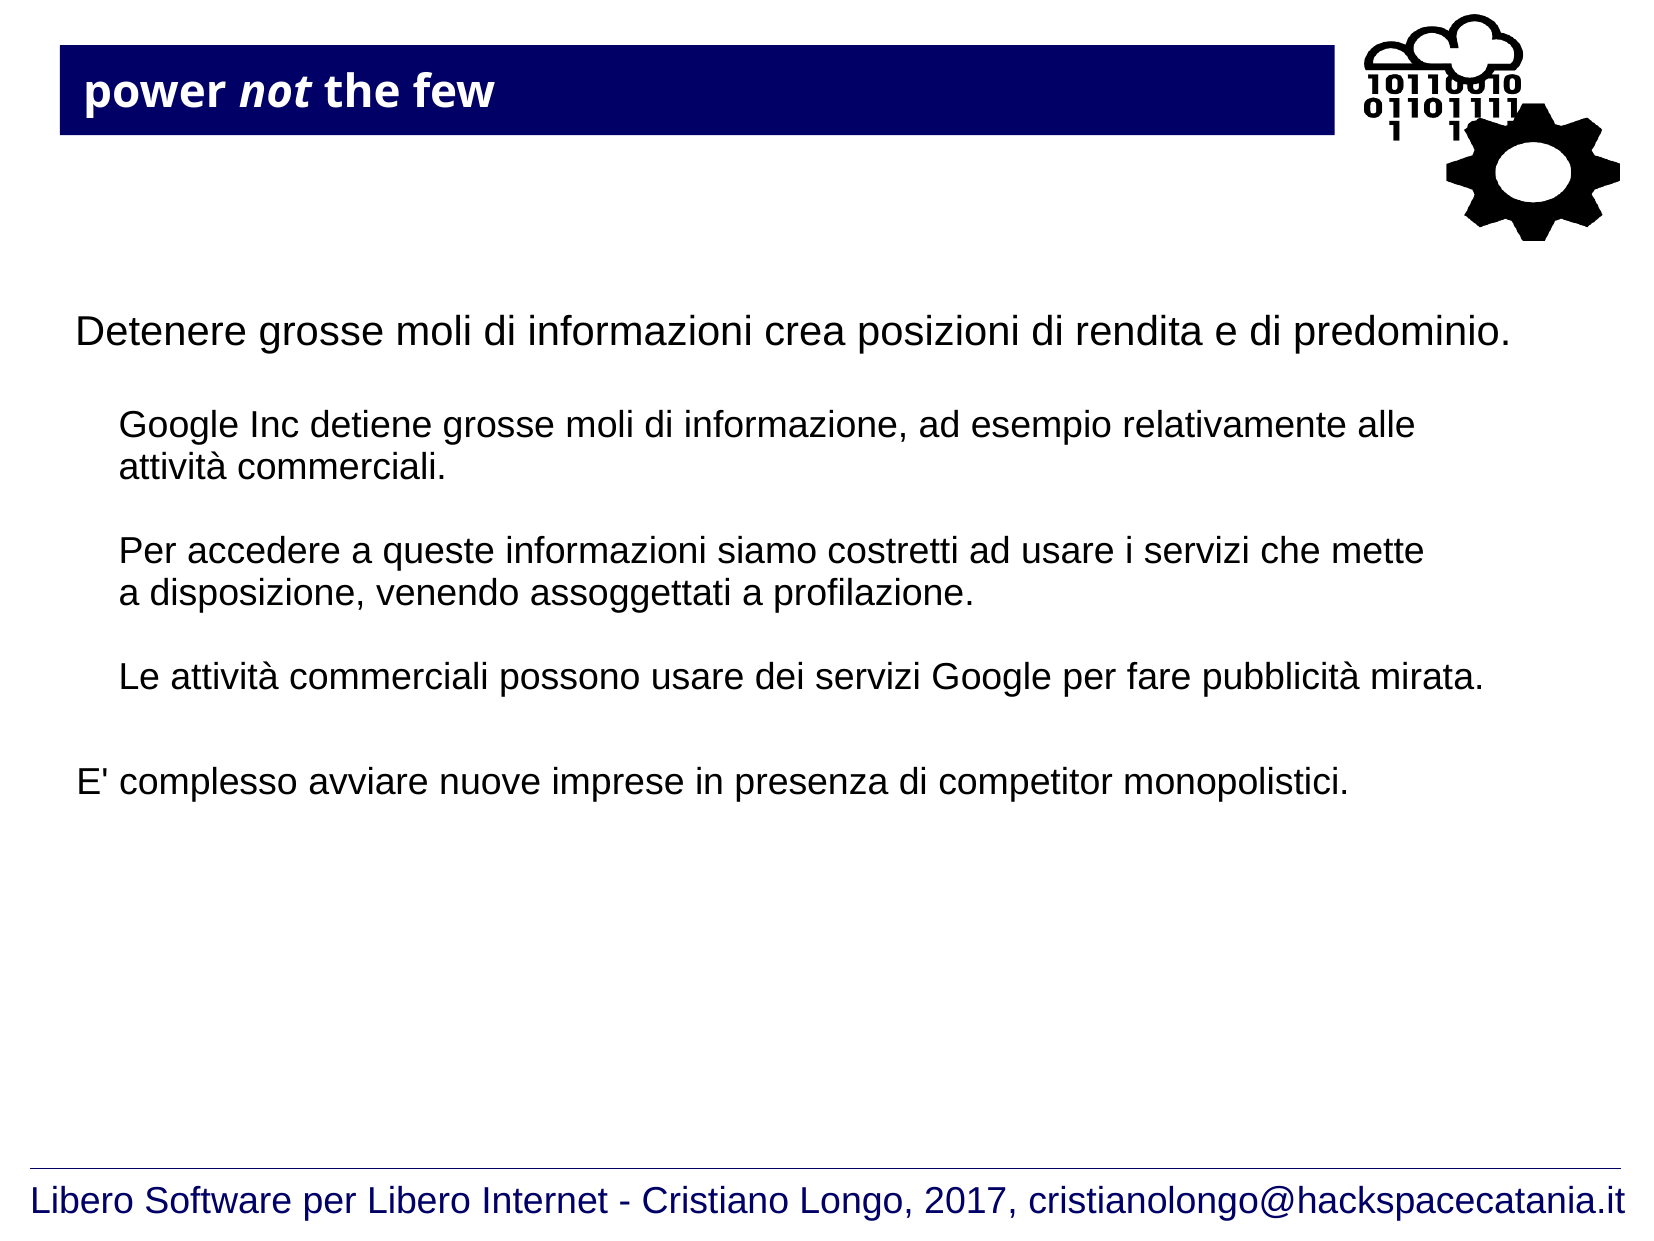

# power not the few
Detenere grosse moli di informazioni crea posizioni di rendita e di predominio.
Google Inc detiene grosse moli di informazione, ad esempio relativamente alle
attività commerciali.
Per accedere a queste informazioni siamo costretti ad usare i servizi che mette
a disposizione, venendo assoggettati a profilazione.
Le attività commerciali possono usare dei servizi Google per fare pubblicità mirata.
E' complesso avviare nuove imprese in presenza di competitor monopolistici.
Libero Software per Libero Internet - Cristiano Longo, 2017, cristianolongo@hackspacecatania.it